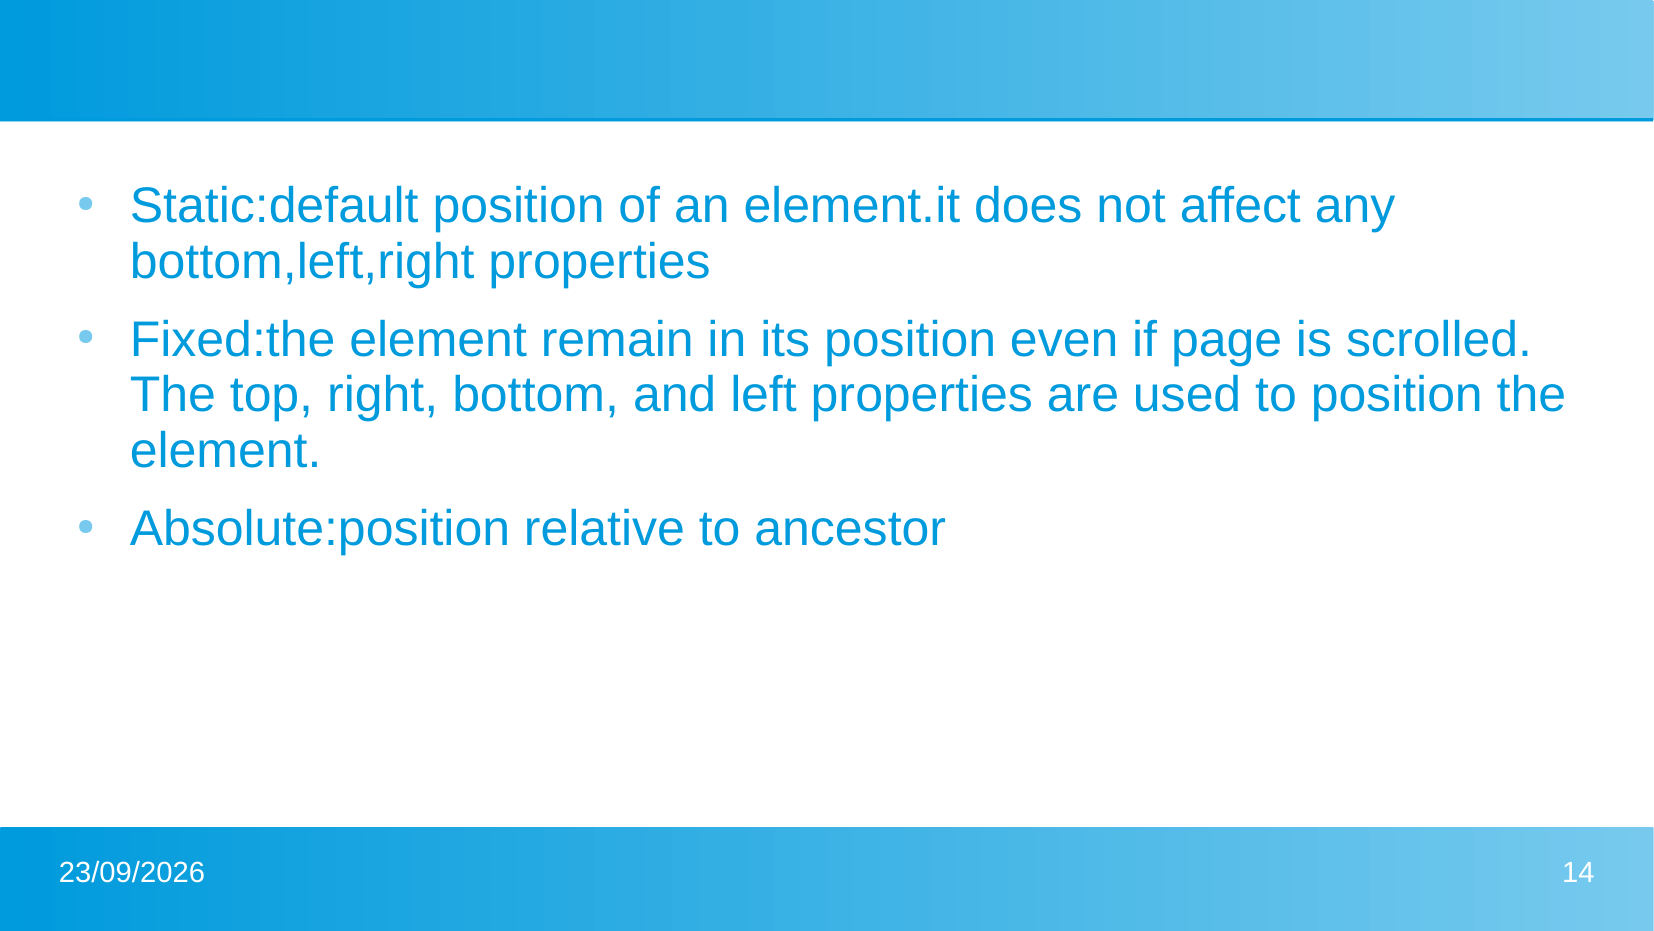

# Static:default position of an element.it does not affect any bottom,left,right properties
Fixed:the element remain in its position even if page is scrolled. The top, right, bottom, and left properties are used to position the element.
Absolute:position relative to ancestor
14